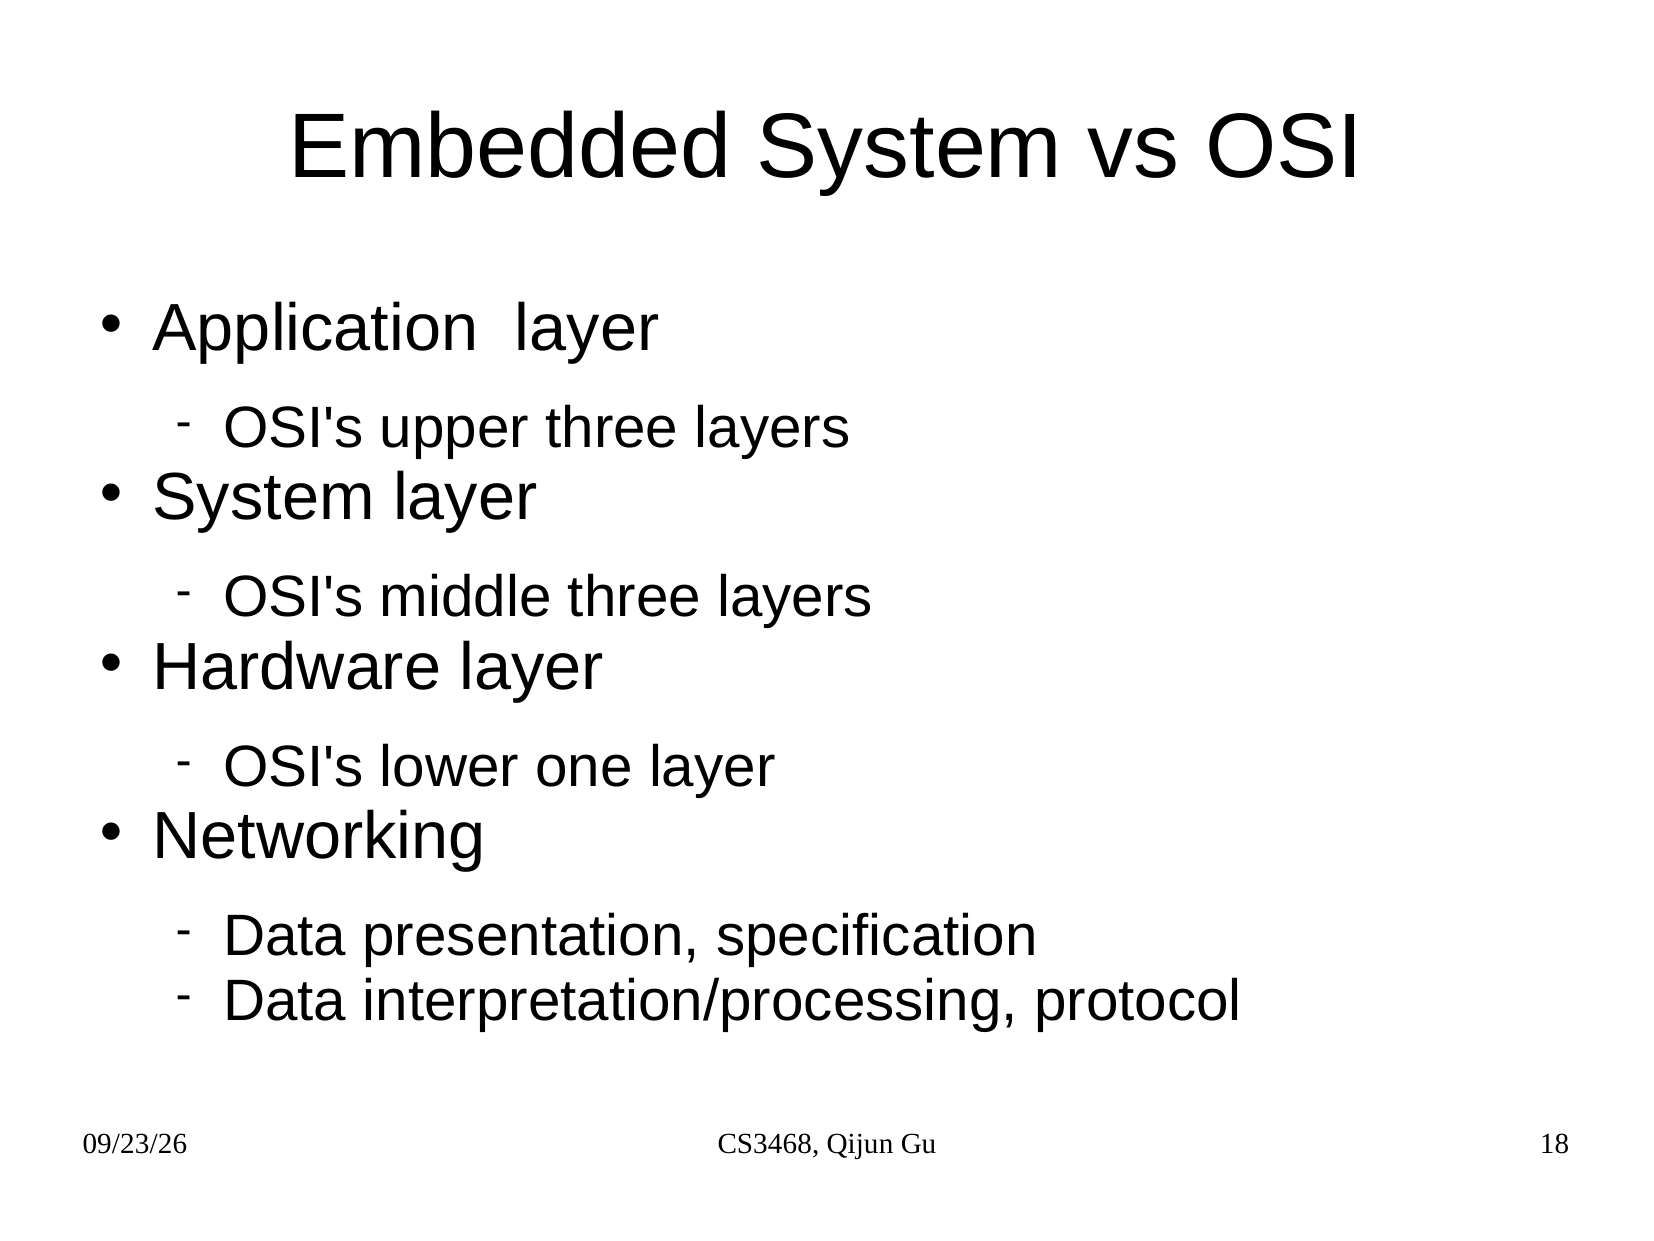

# Embedded System vs OSI
Application layer
OSI's upper three layers
System layer
OSI's middle three layers
Hardware layer
OSI's lower one layer
Networking
Data presentation, specification
Data interpretation/processing, protocol
CS3468, Qijun Gu
18